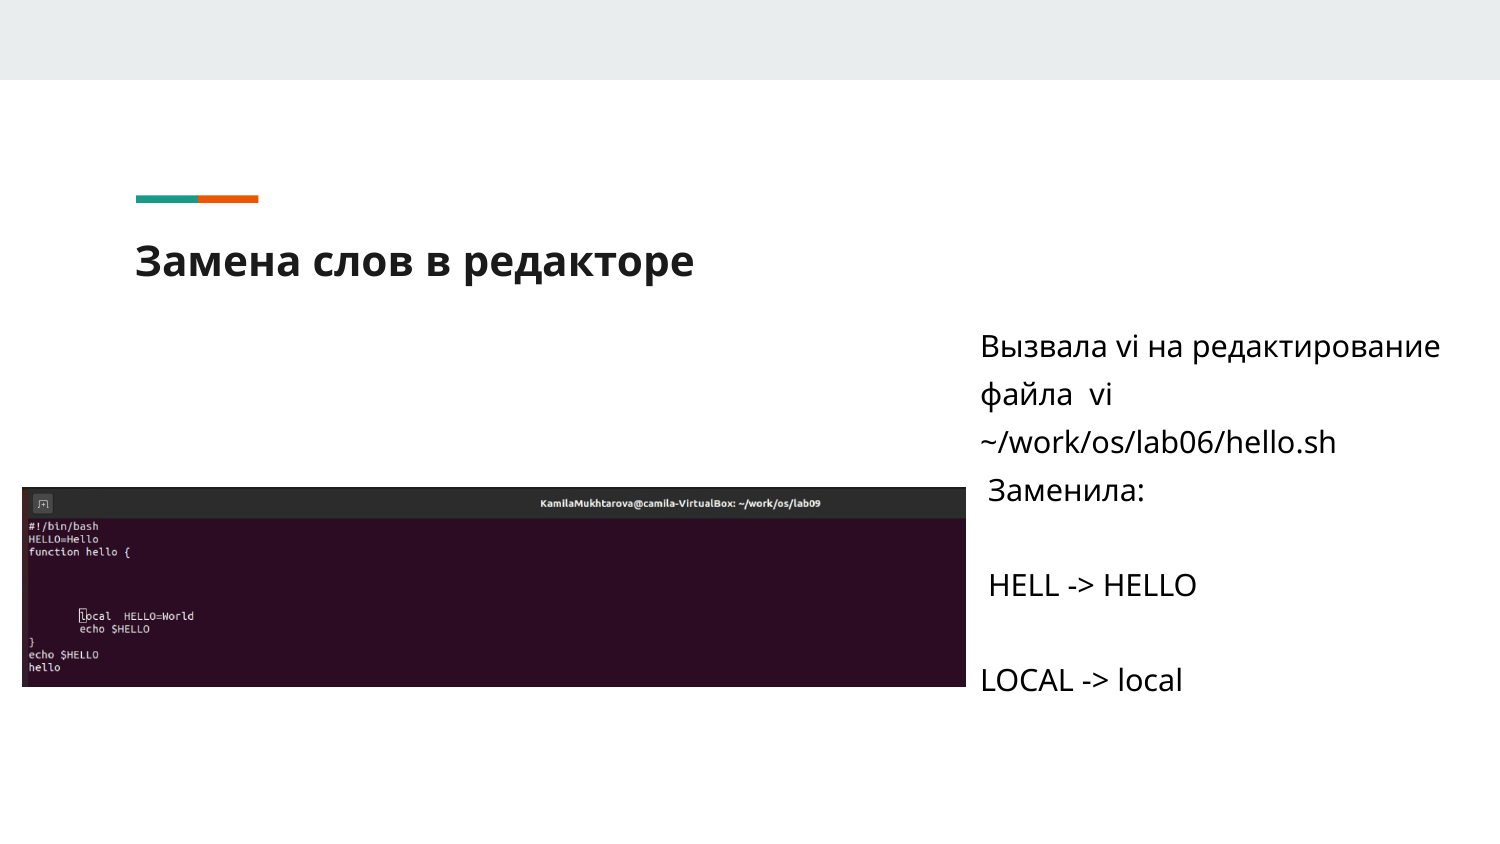

# Замена слов в редакторе
Вызвала vi на редактирование файла vi ~/work/os/lab06/hello.sh
 Заменила:
 HELL -> HELLO
LOCAL -> local